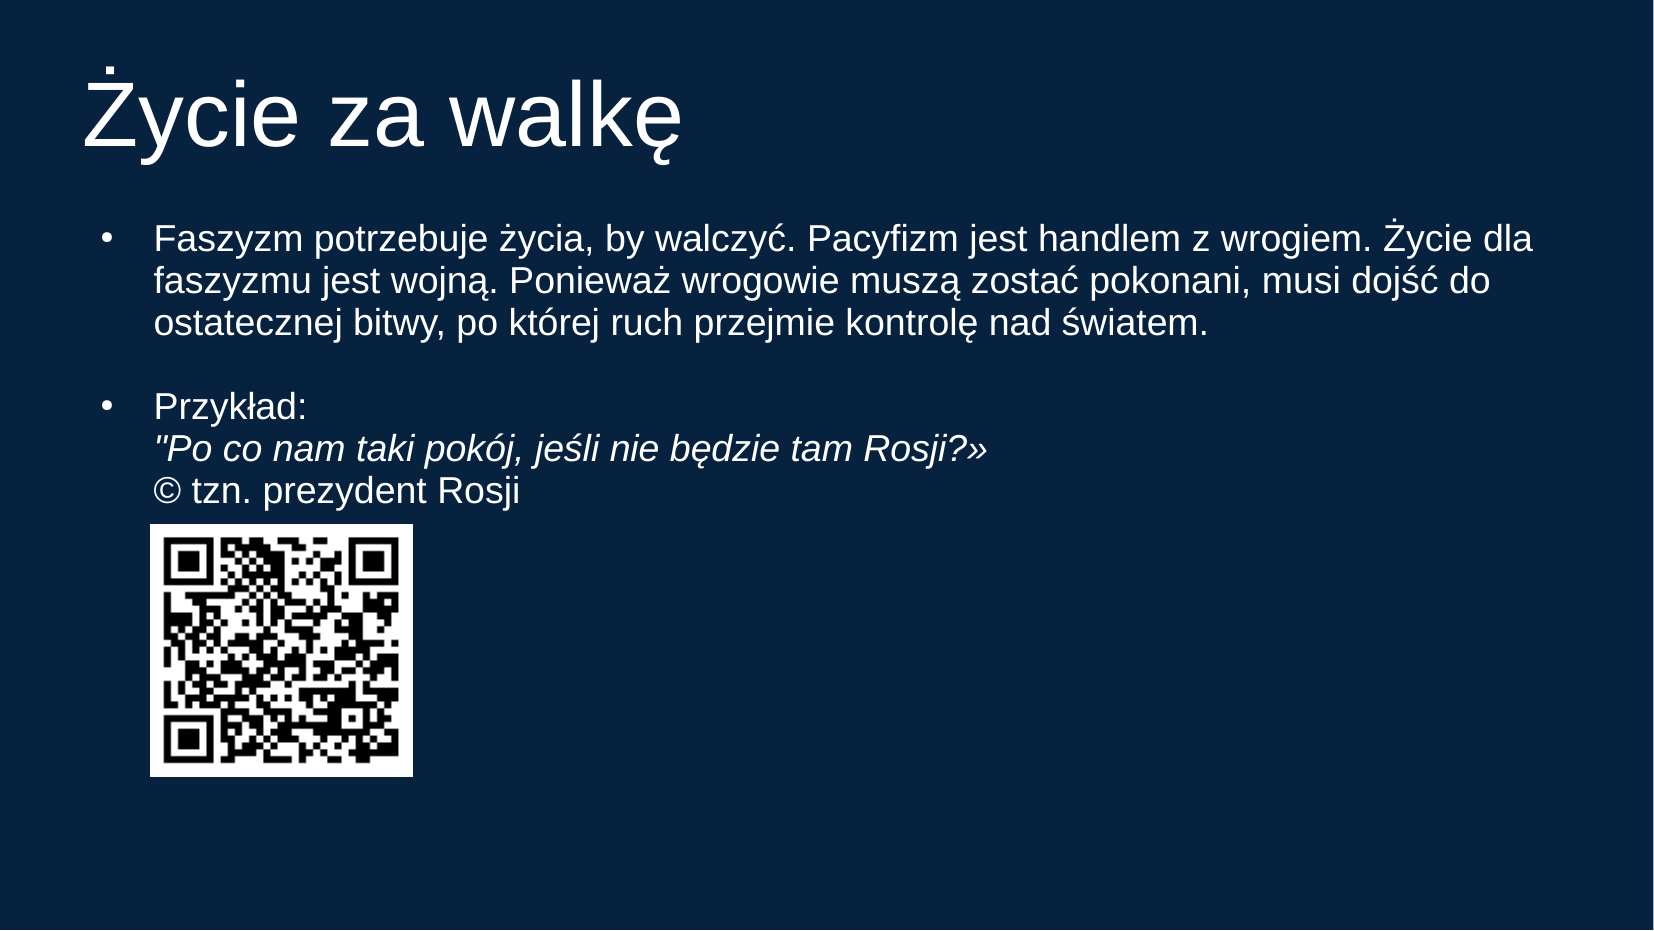

# Życie za walkę
Faszyzm potrzebuje życia, by walczyć. Pacyfizm jest handlem z wrogiem. Życie dla faszyzmu jest wojną. Ponieważ wrogowie muszą zostać pokonani, musi dojść do ostatecznej bitwy, po której ruch przejmie kontrolę nad światem.
Przykład:
"Po co nam taki pokój, jeśli nie będzie tam Rosji?»
© tzn. prezydent Rosji